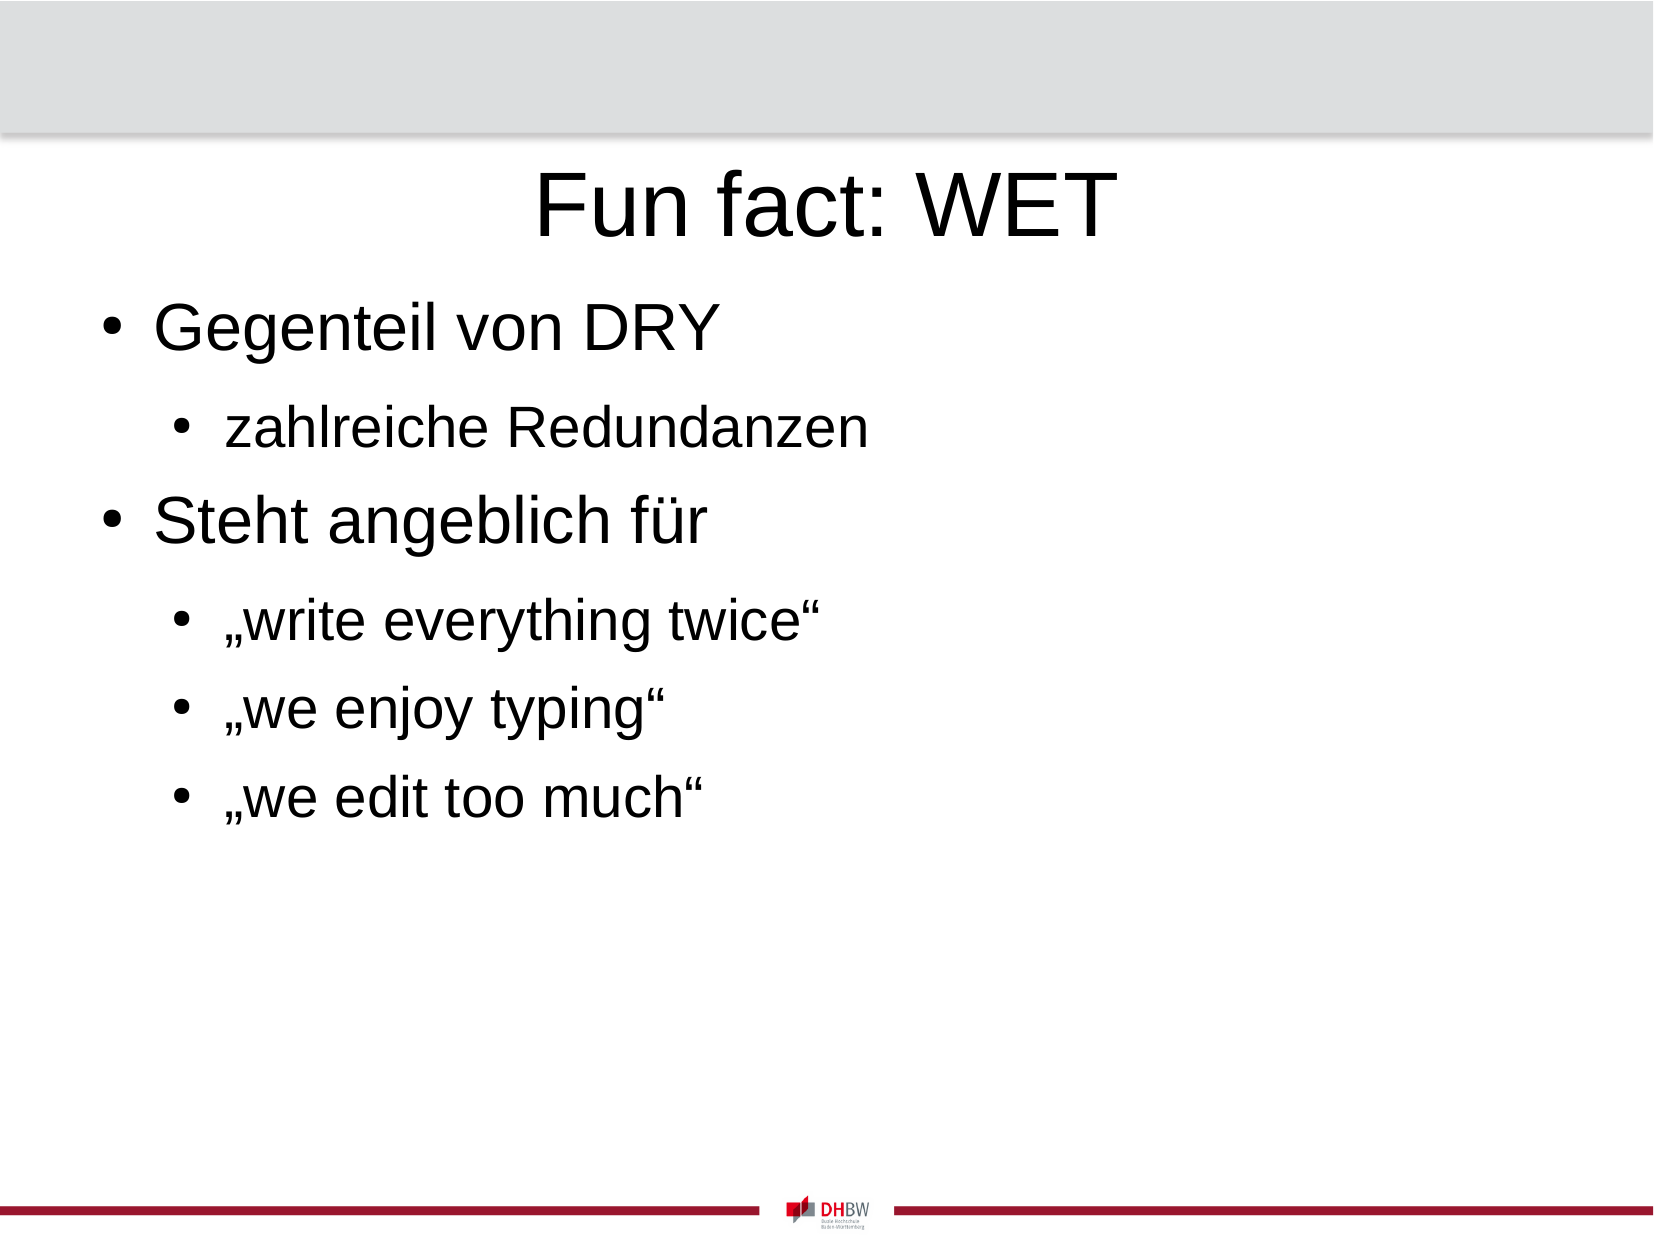

# Fun fact: WET
Gegenteil von DRY
zahlreiche Redundanzen
Steht angeblich für
„write everything twice“
„we enjoy typing“
„we edit too much“